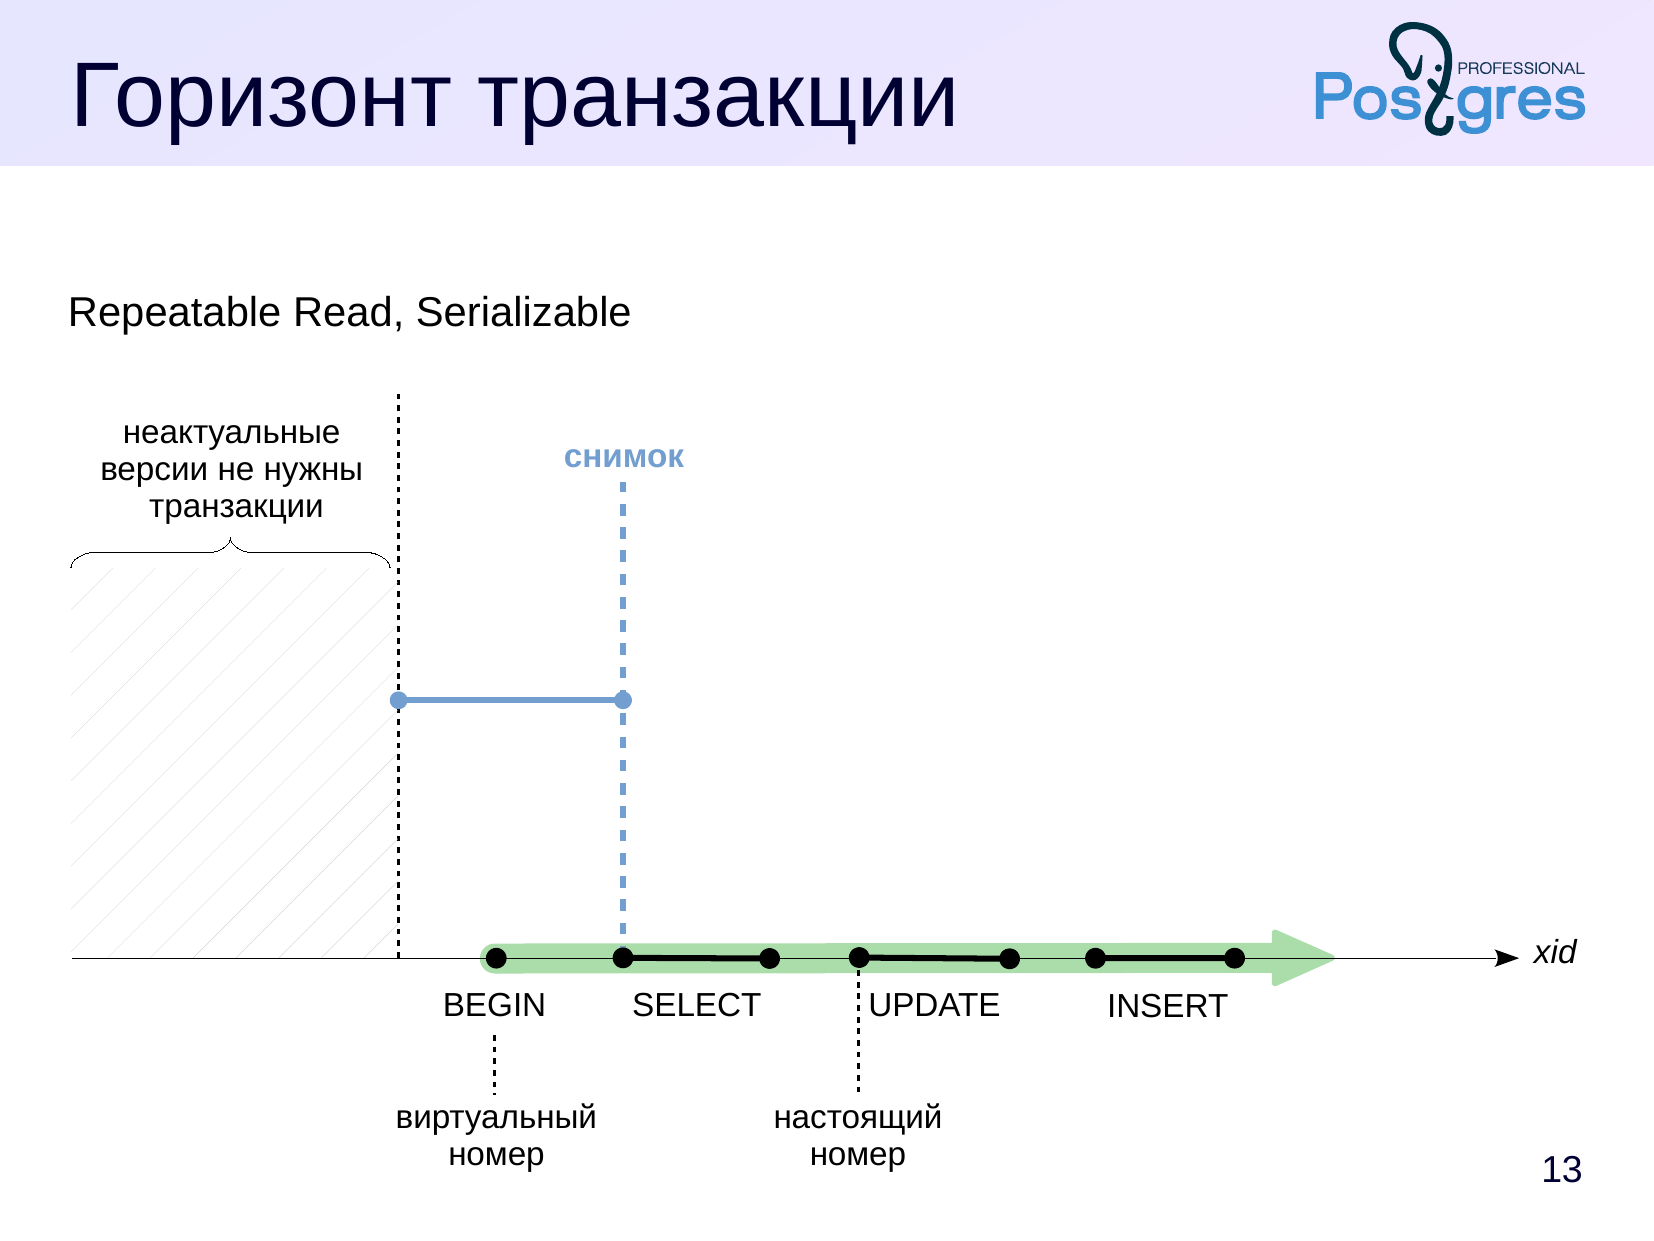

# Горизонт транзакции
Repeatable Read, Serializable
неактуальные
версии не нужны
 транзакции
снимок
xid
BEGIN
SELECT
UPDATE
INSERT
виртуальный
номер
настоящий
номер